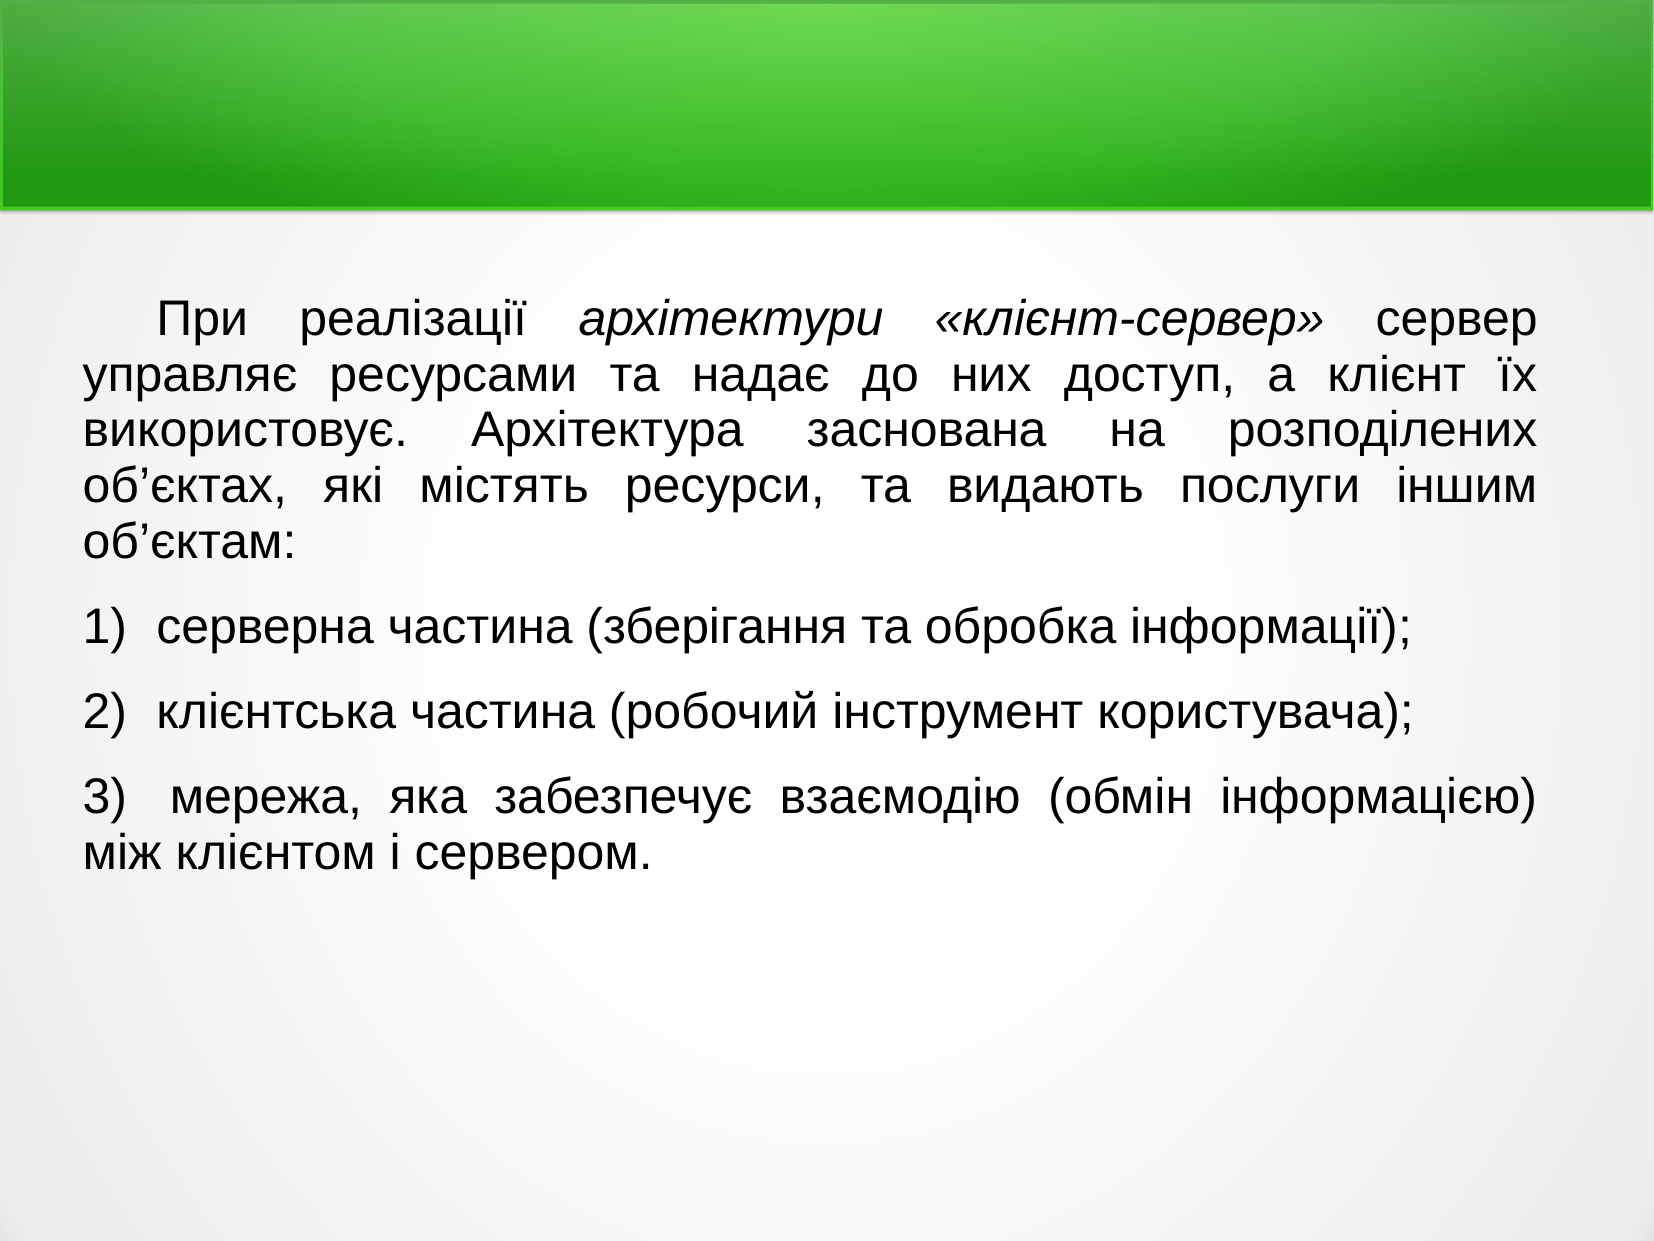

#
	При реалізації архітектури «клієнт-сервер» сервер управляє ресурсами та надає до них доступ, а клієнт їх використовує. Архітектура заснована на розподілених об’єктах, які містять ресурси, та видають послуги іншим об’єктам:
1) 	серверна частина (зберігання та обробка інформації);
2) 	клієнтська частина (робочий інструмент користувача);
3) 	мережа, яка забезпечує взаємодію (обмін інформацією) між клієнтом і сервером.